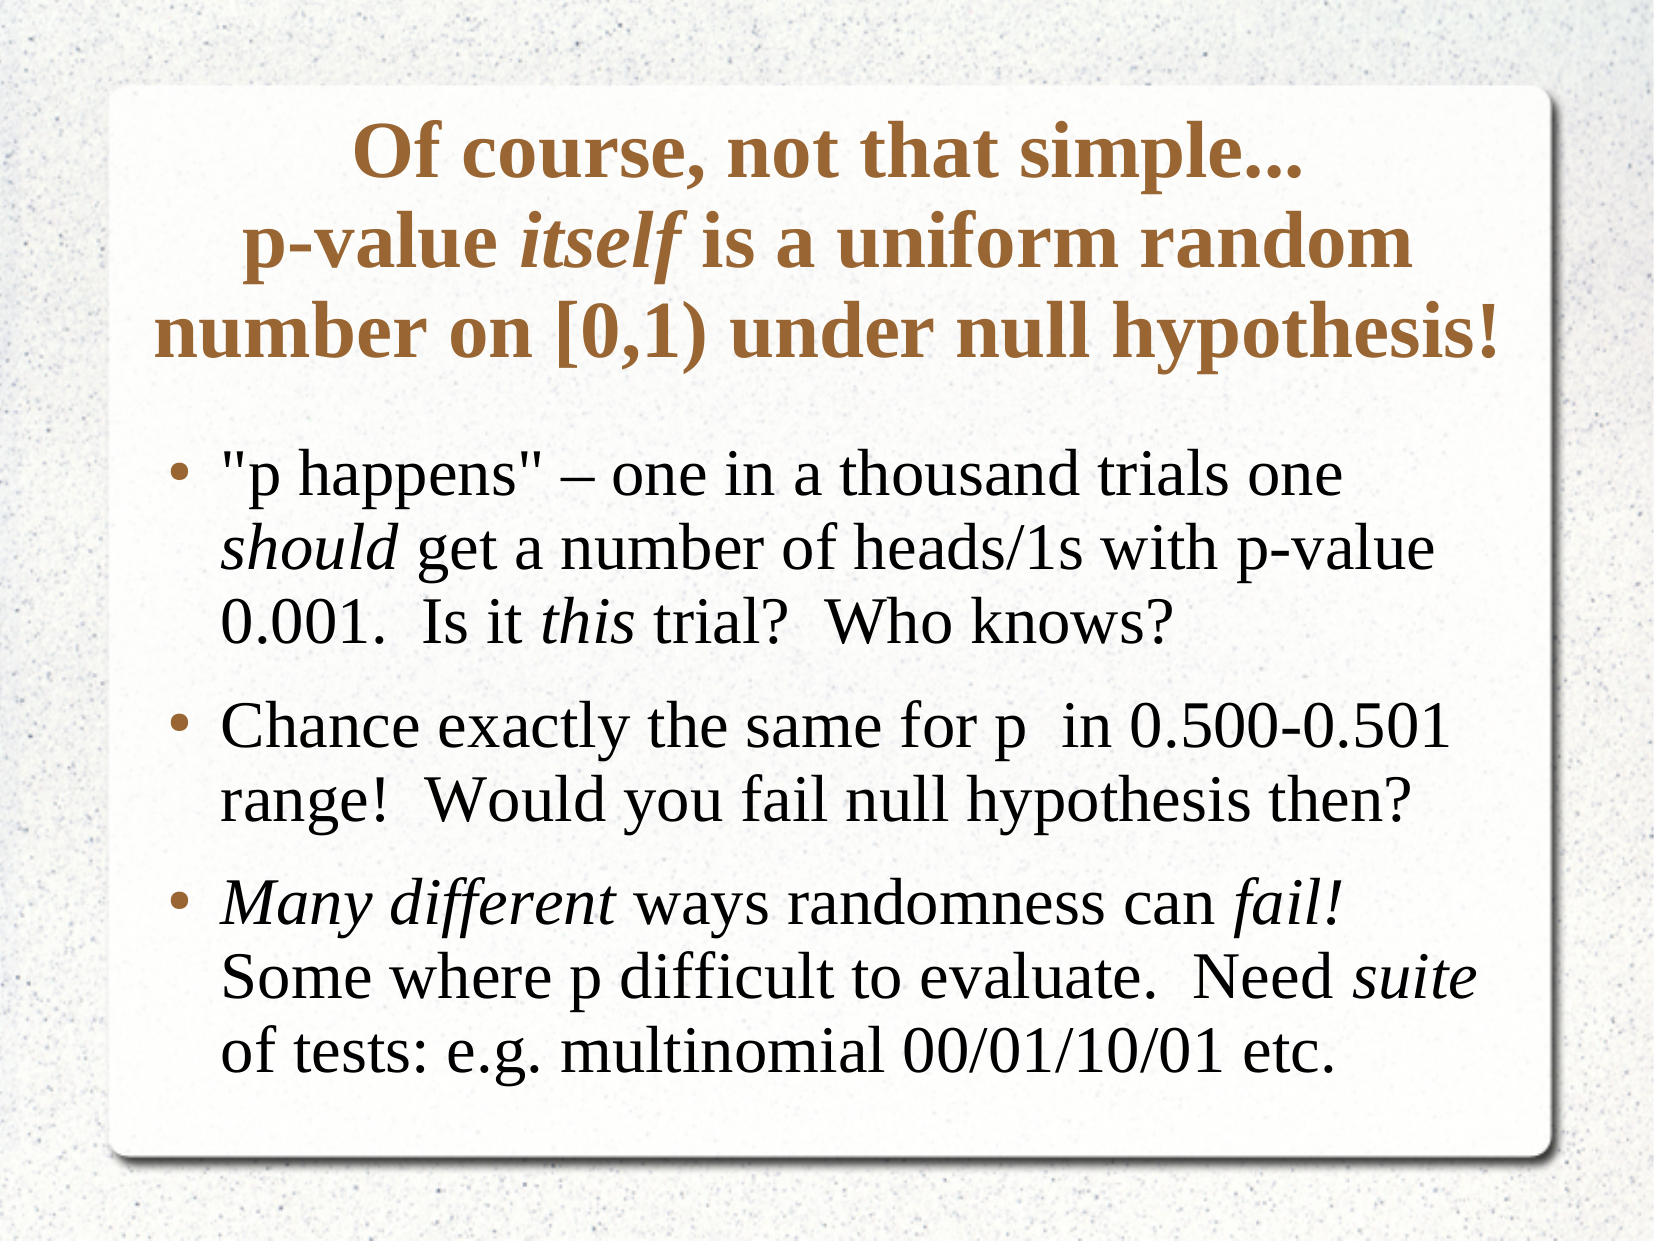

# Of course, not that simple... p-value itself is a uniform random number on [0,1) under null hypothesis!
"p happens" – one in a thousand trials one should get a number of heads/1s with p-value 0.001. Is it this trial? Who knows?
Chance exactly the same for p in 0.500-0.501 range! Would you fail null hypothesis then?
Many different ways randomness can fail! Some where p difficult to evaluate. Need suite of tests: e.g. multinomial 00/01/10/01 etc.